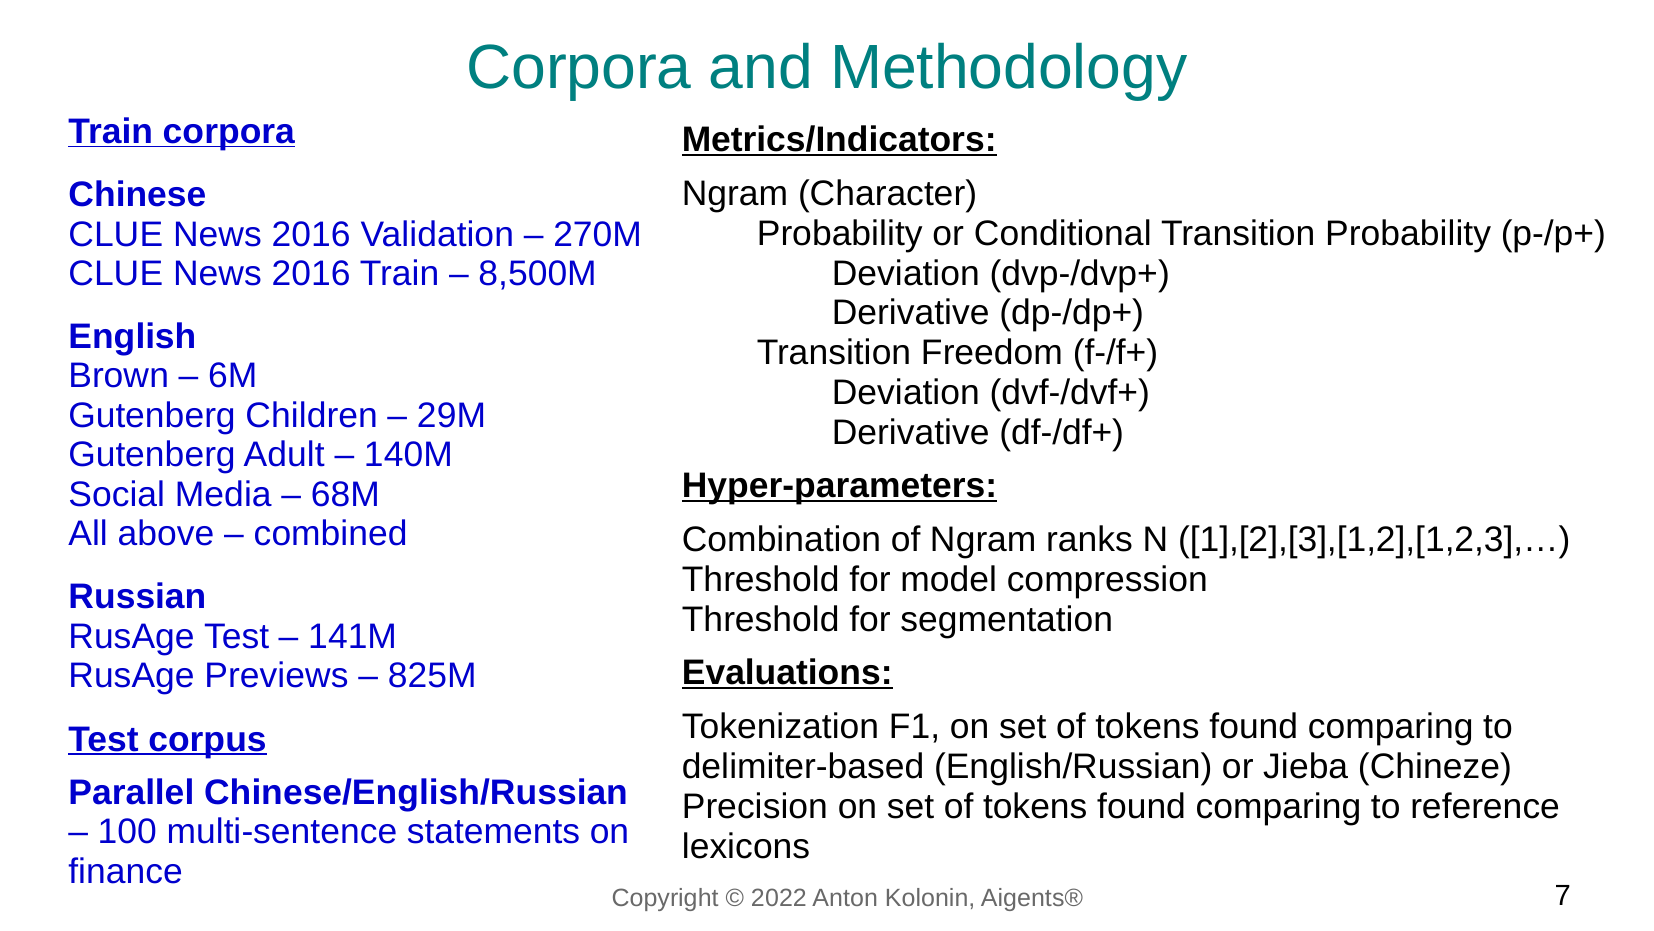

Corpora and Methodology
Train corpora
Chinese
CLUE News 2016 Validation – 270M
CLUE News 2016 Train – 8,500M
English
Brown – 6M
Gutenberg Children – 29M
Gutenberg Adult – 140M
Social Media – 68M
All above – combined
Russian
RusAge Test – 141M
RusAge Previews – 825M
Test corpus
Parallel Chinese/English/Russian
– 100 multi-sentence statements on finance
Metrics/Indicators:
Ngram (Character)
	Probability or Conditional Transition Probability (p-/p+)
		Deviation (dvp-/dvp+)
		Derivative (dp-/dp+)
	Transition Freedom (f-/f+)
		Deviation (dvf-/dvf+)
		Derivative (df-/df+)
Hyper-parameters:
Combination of Ngram ranks N ([1],[2],[3],[1,2],[1,2,3],…)
Threshold for model compression
Threshold for segmentation
Evaluations:
Tokenization F1, on set of tokens found comparing to delimiter-based (English/Russian) or Jieba (Chineze)
Precision on set of tokens found comparing to reference lexicons
Copyright © 2022 Anton Kolonin, Aigents®
7